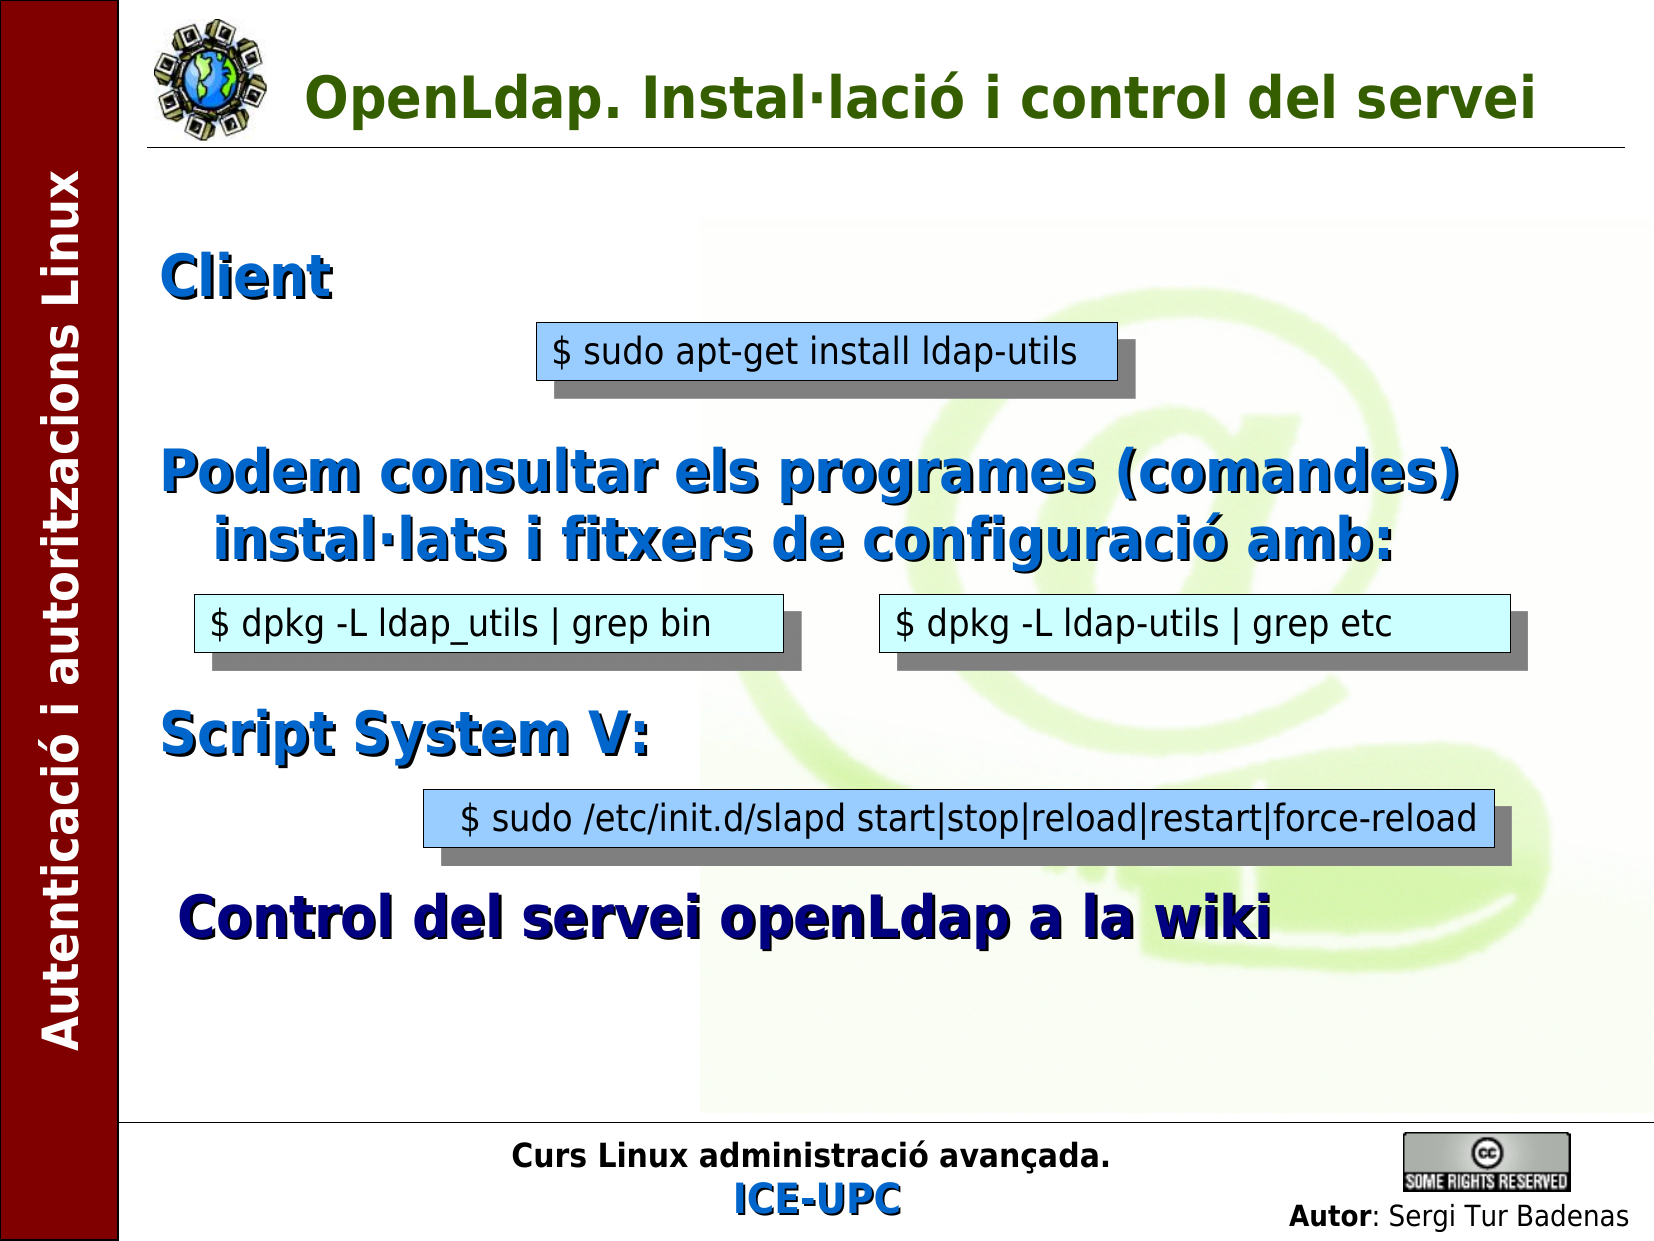

# OpenLdap. Instal·lació i control del servei
Client
Podem consultar els programes (comandes) instal·lats i fitxers de configuració amb:
Script System V:
 Control del servei openLdap a la wiki
$ sudo apt-get install ldap-utils
$ dpkg -L ldap_utils | grep bin
$ dpkg -L ldap-utils | grep etc
 $ sudo /etc/init.d/slapd start|stop|reload|restart|force-reload